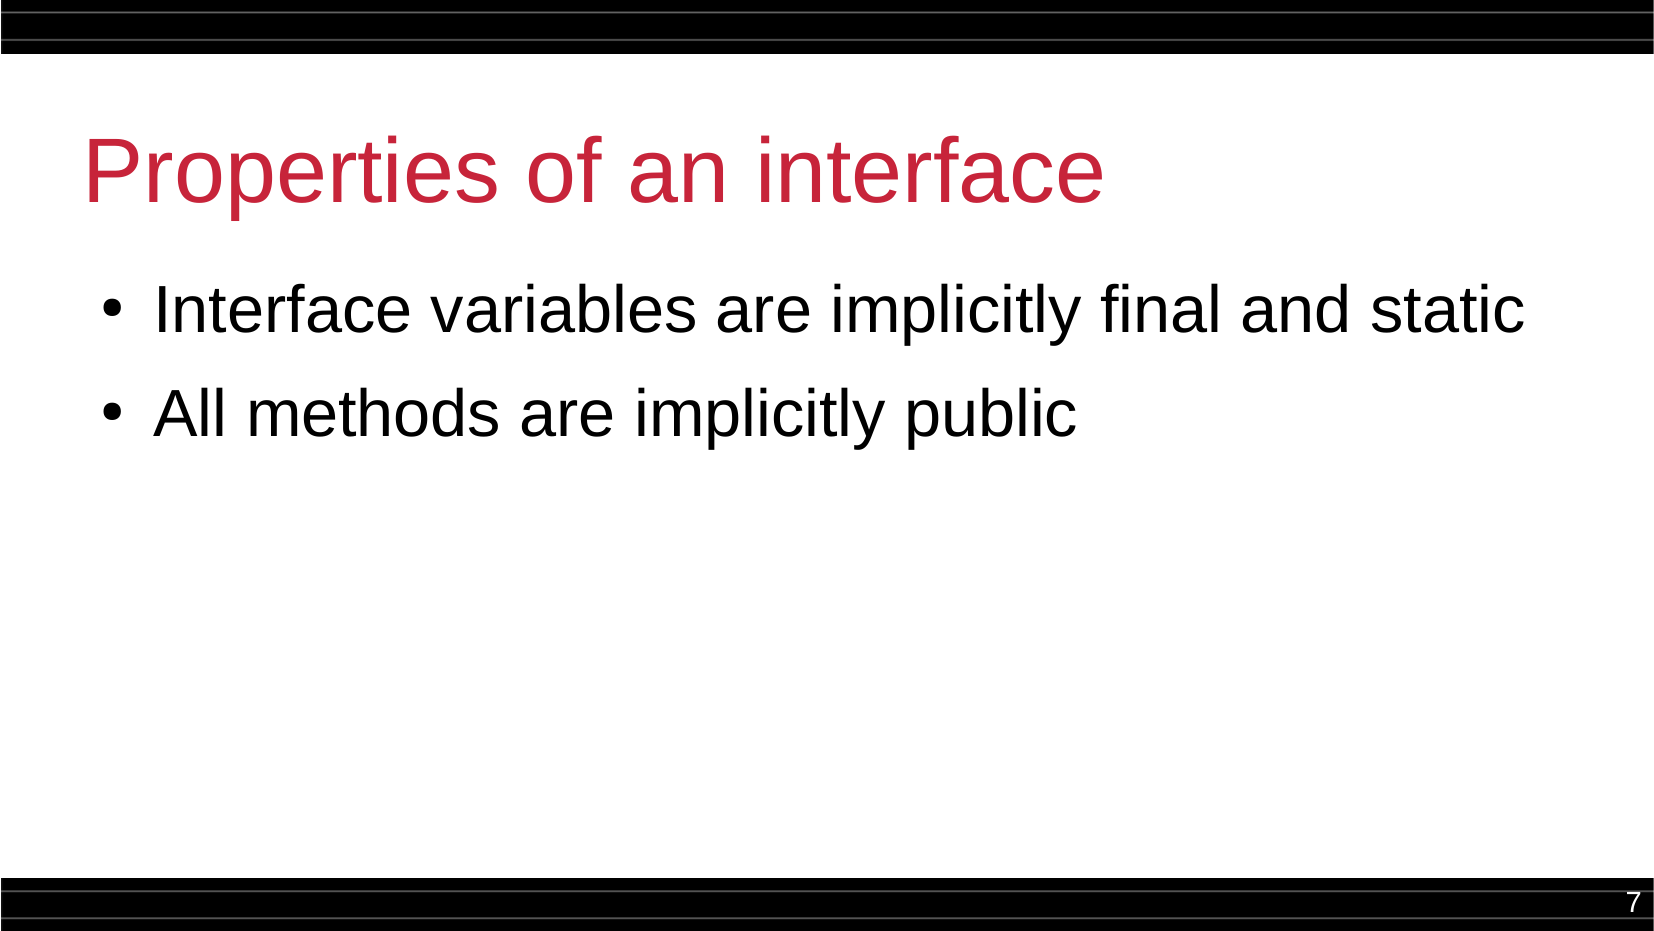

# Properties of an interface
Interface variables are implicitly final and static
All methods are implicitly public